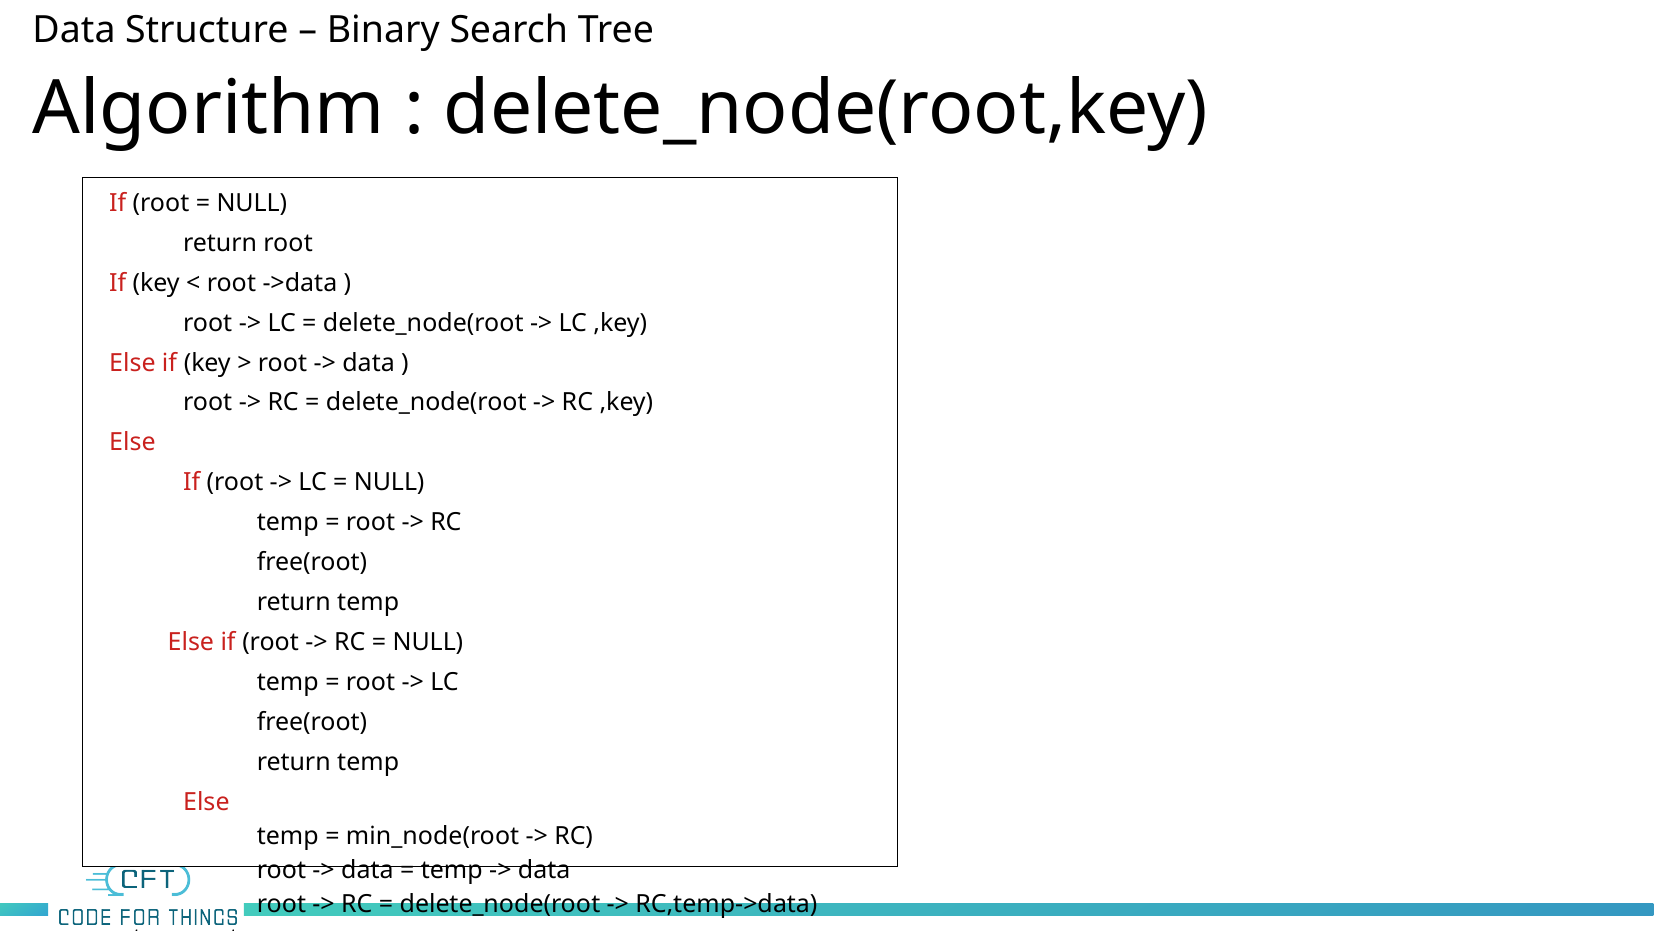

# Data Structure – Binary Search Tree Algorithm : delete_node(root,key)
If (root = NULL)
	return root
If (key < root ->data )
	root -> LC = delete_node(root -> LC ,key)
Else if (key > root -> data )
	root -> RC = delete_node(root -> RC ,key)
Else
 	If (root -> LC = NULL)
		temp = root -> RC
		free(root)
 		return temp
 Else if (root -> RC = NULL)
		temp = root -> LC
		free(root)
 		return temp
	Else
 		temp = min_node(root -> RC)
 		root -> data = temp -> data
 		root -> RC = delete_node(root -> RC,temp->data)
return root